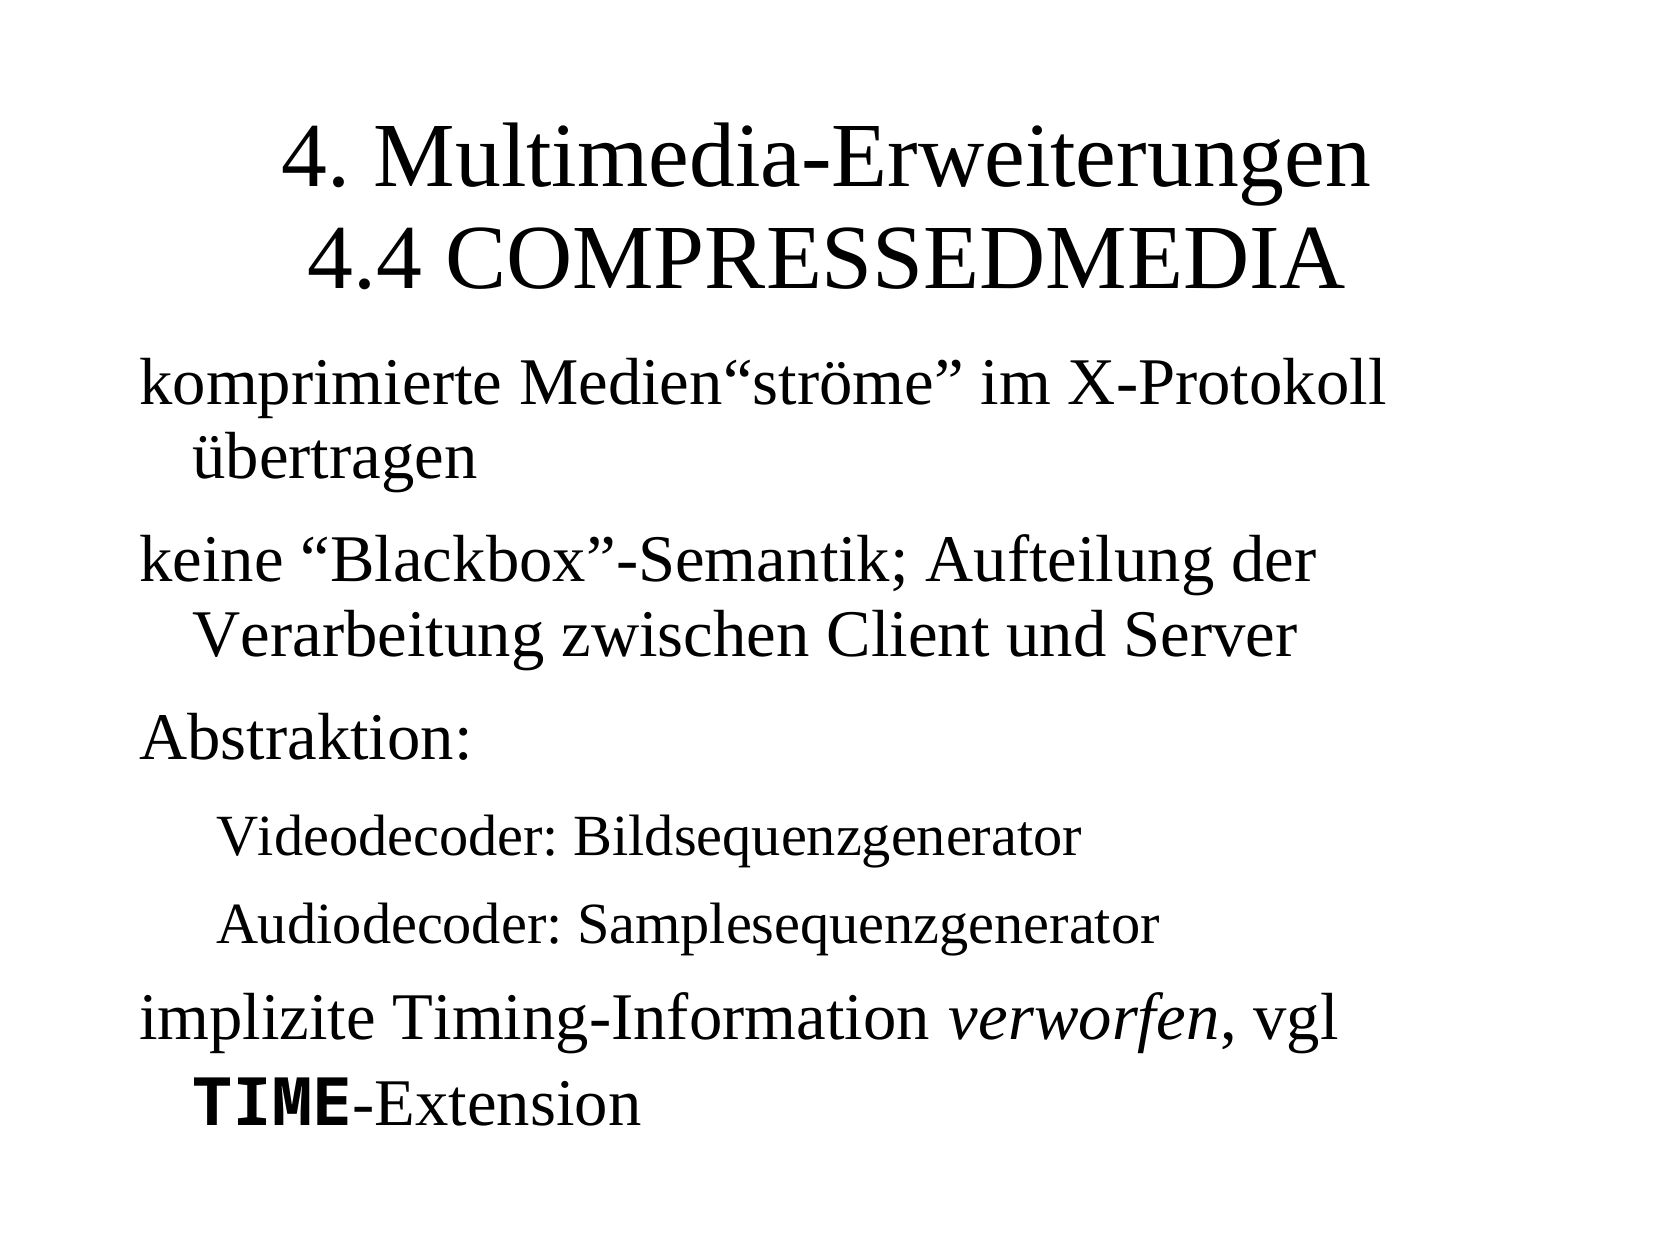

# 4. Multimedia-Erweiterungen 4.4 COMPRESSEDMEDIA
komprimierte Medien“ströme” im X-Protokoll übertragen
keine “Blackbox”-Semantik; Aufteilung der Verarbeitung zwischen Client und Server
Abstraktion:
Videodecoder: Bildsequenzgenerator
Audiodecoder: Samplesequenzgenerator
implizite Timing-Information verworfen, vgl TIME-Extension